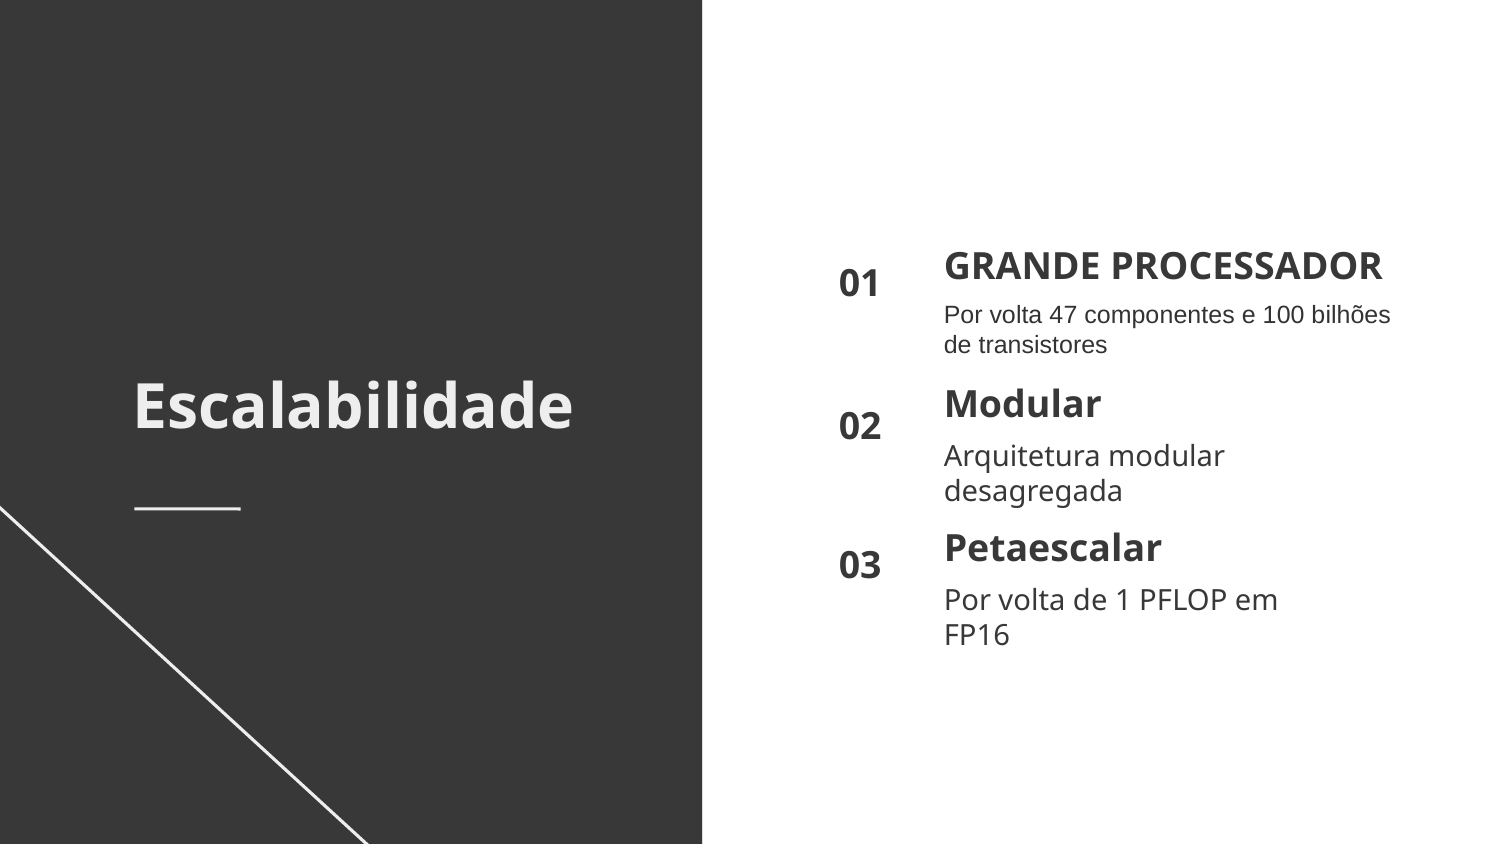

GRANDE PROCESSADOR
01
Por volta 47 componentes e 100 bilhões de transistores
# Escalabilidade
Modular
02
Arquitetura modular desagregada
Petaescalar
03
Por volta de 1 PFLOP em FP16